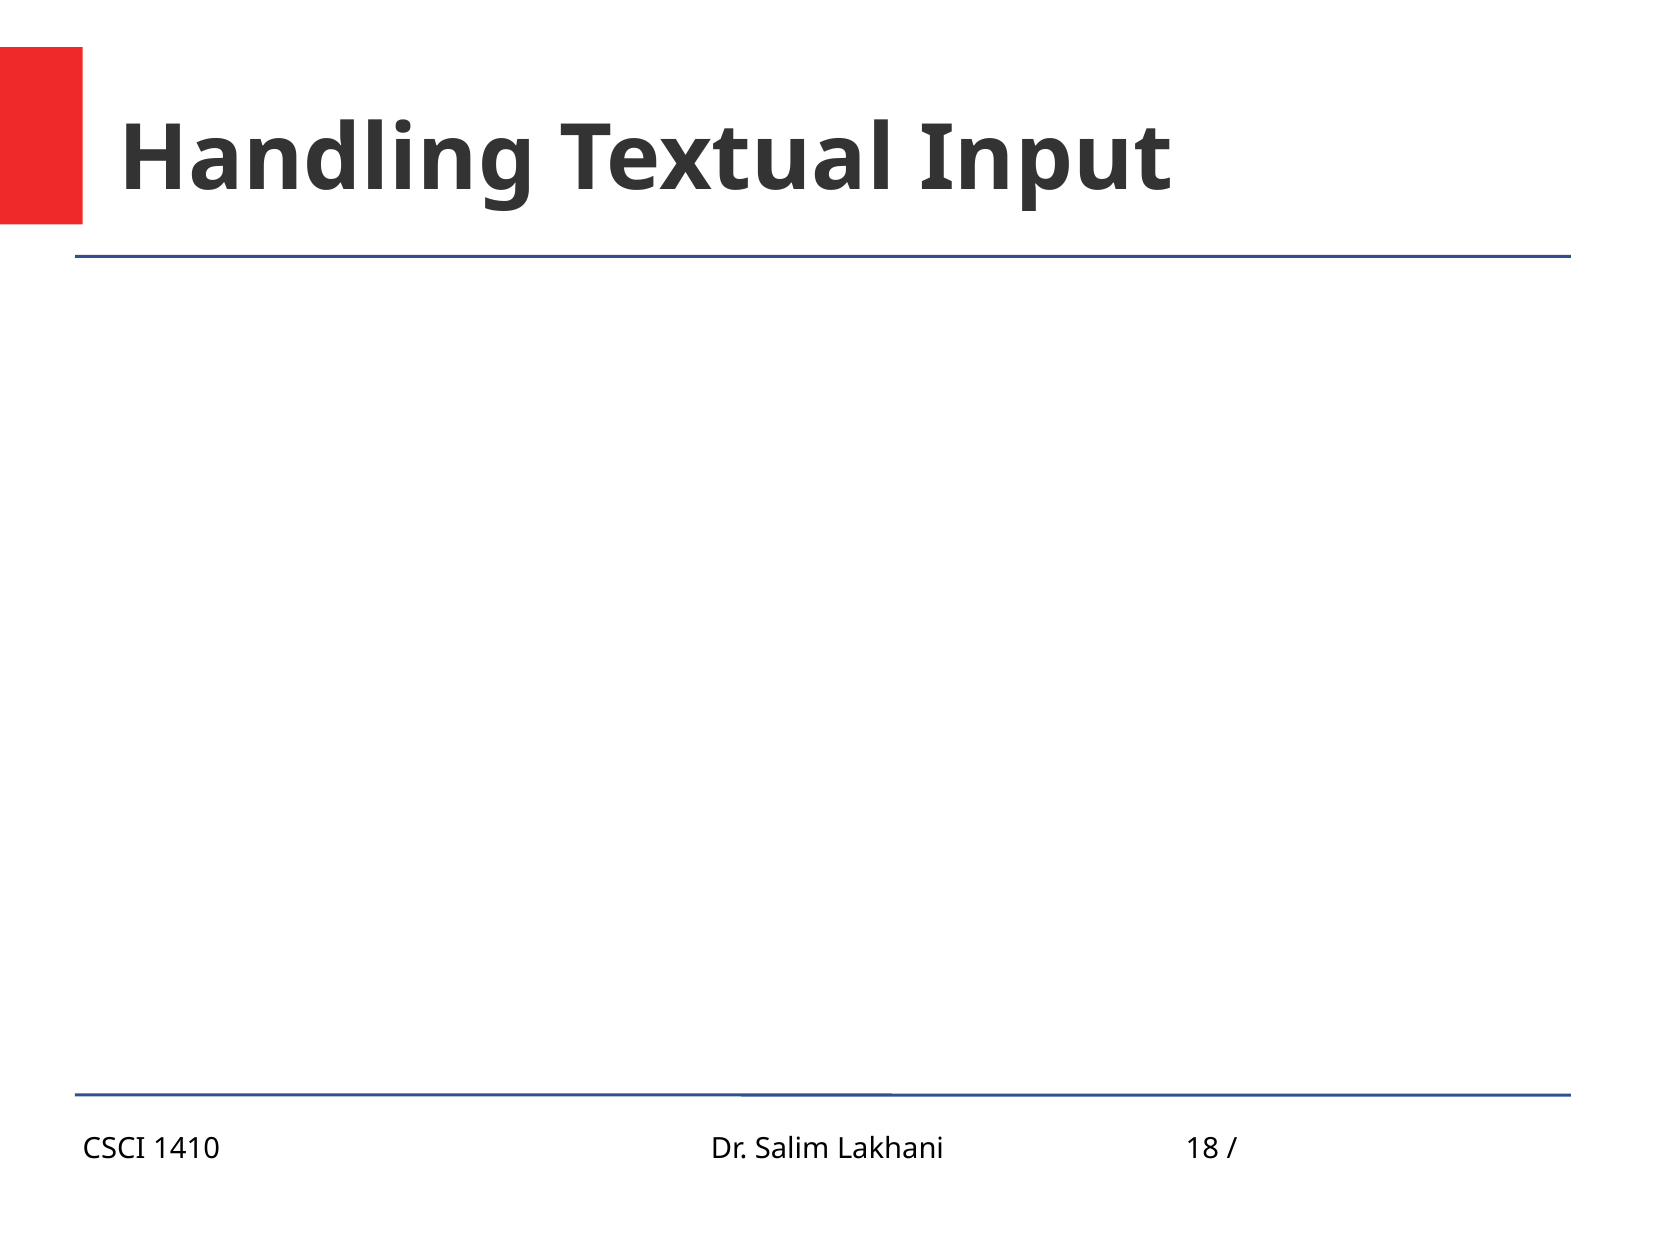

# Handling Textual Input
CSCI 1410
Dr. Salim Lakhani